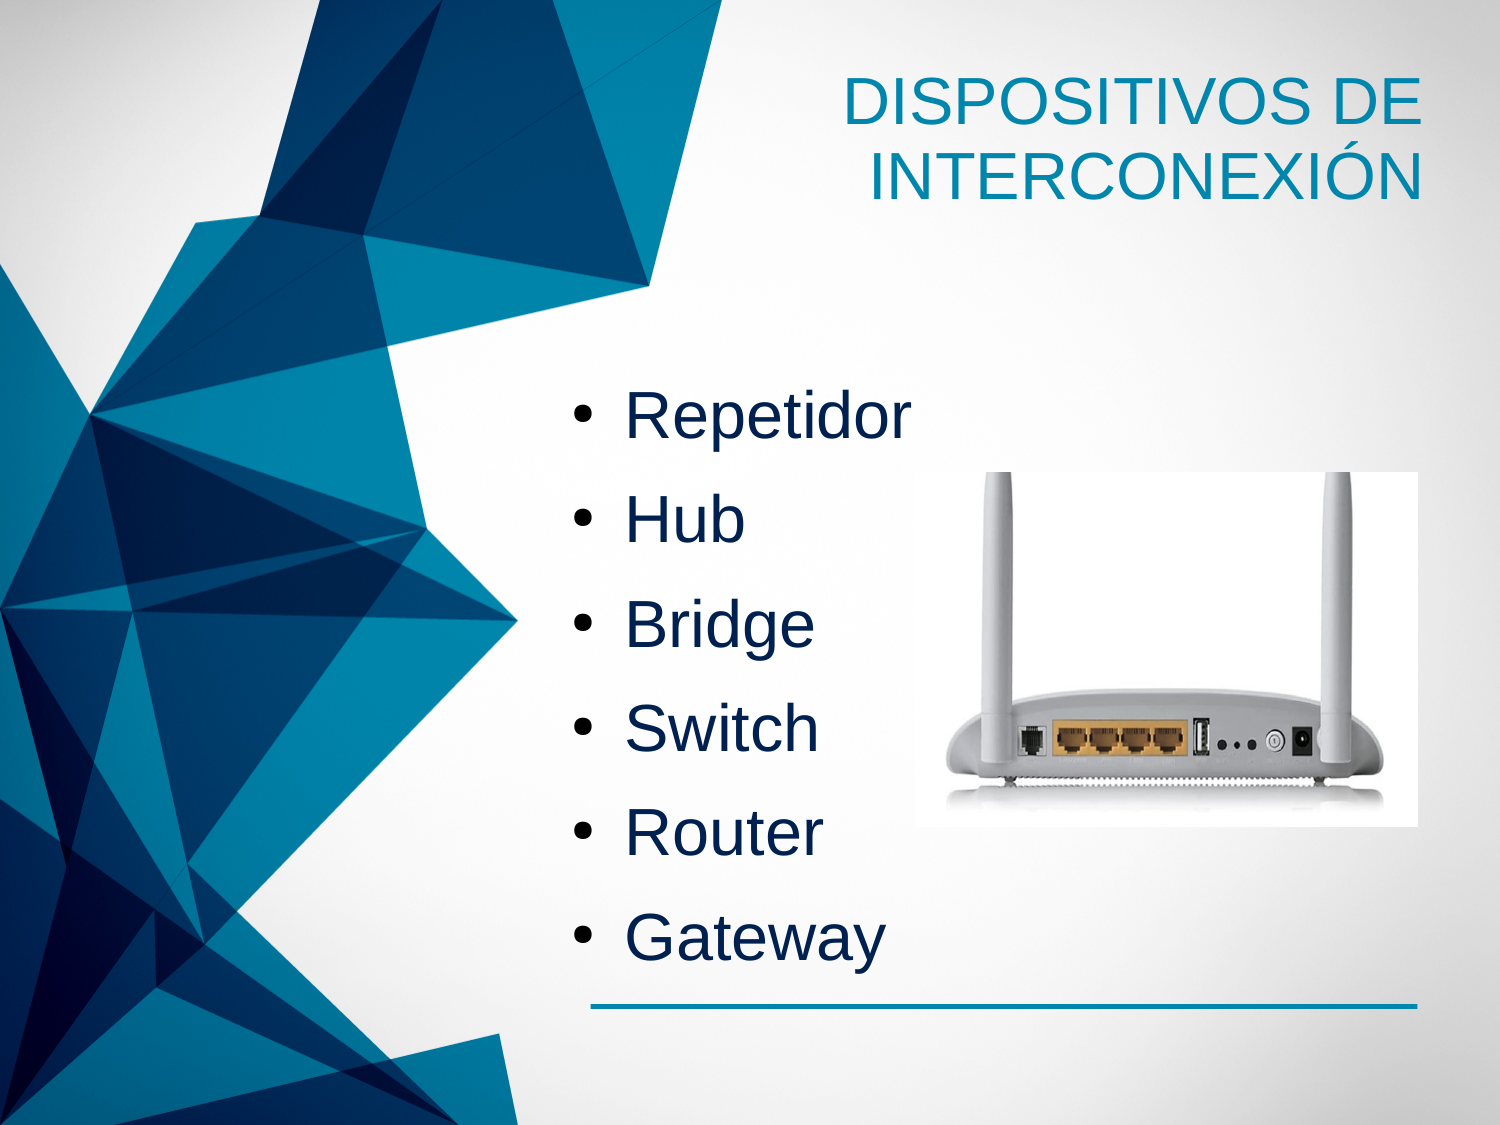

# DISPOSITIVOS DE INTERCONEXIÓN
Repetidor
Hub
Bridge
Switch
Router
Gateway